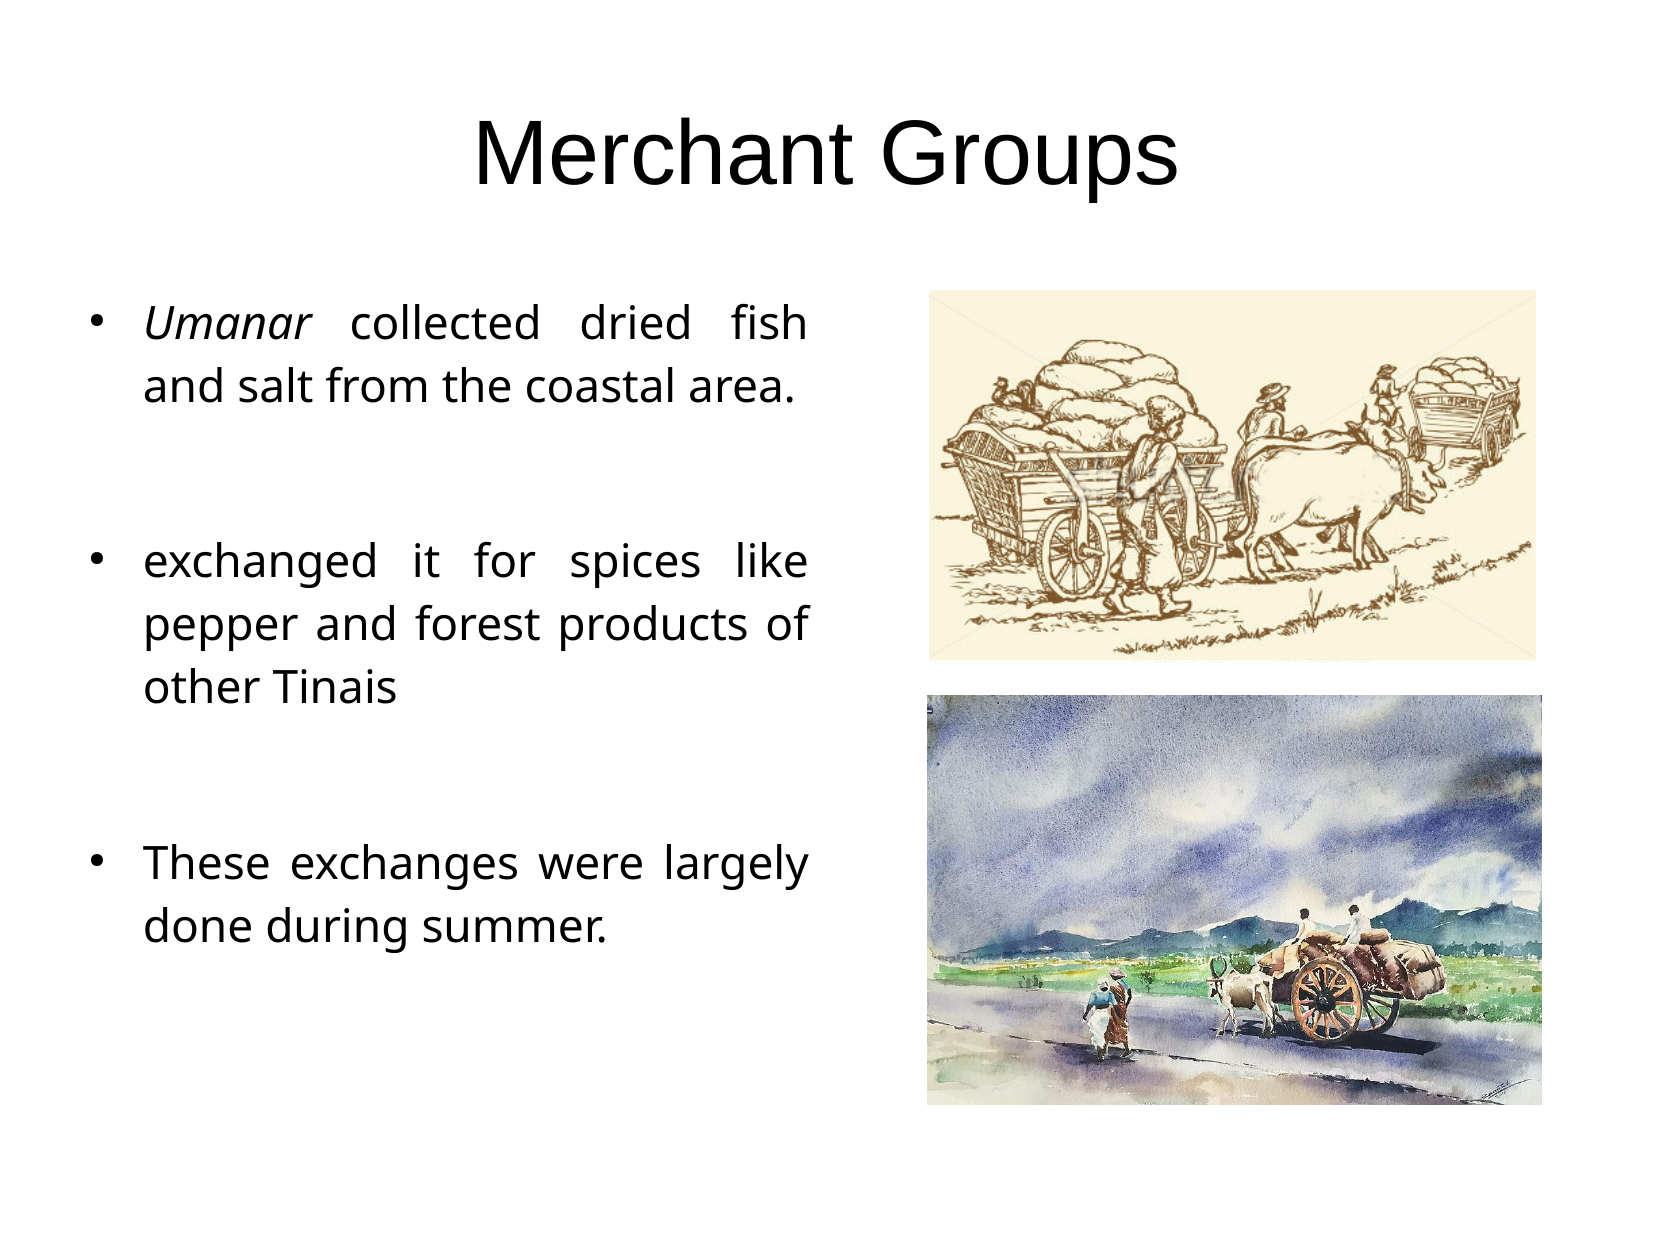

# Merchant Groups
Umanar collected dried fish and salt from the coastal area.
exchanged it for spices like pepper and forest products of other Tinais
These exchanges were largely done during summer.